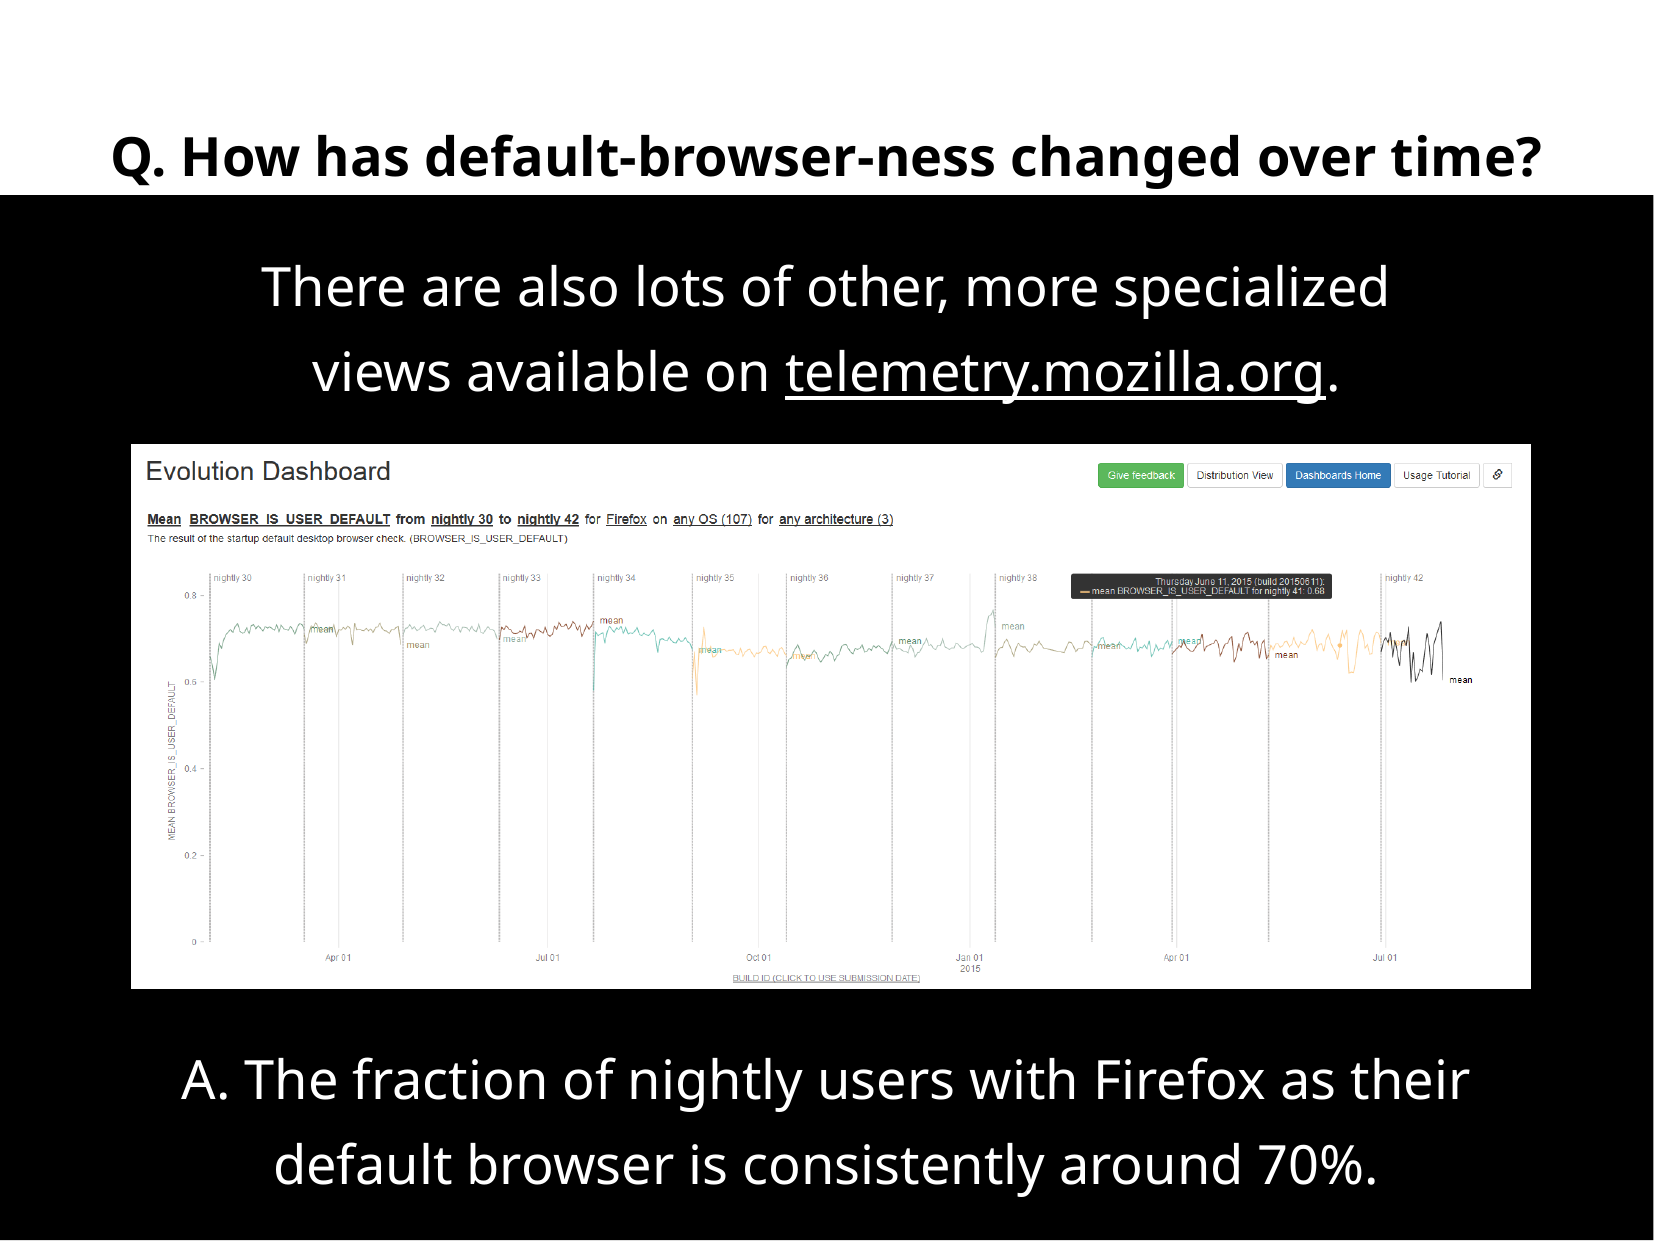

Q. How has default-browser-ness changed over time?
There are also lots of other, more specialized
views available on telemetry.mozilla.org.
A. The fraction of nightly users with Firefox as their
default browser is consistently around 70%.